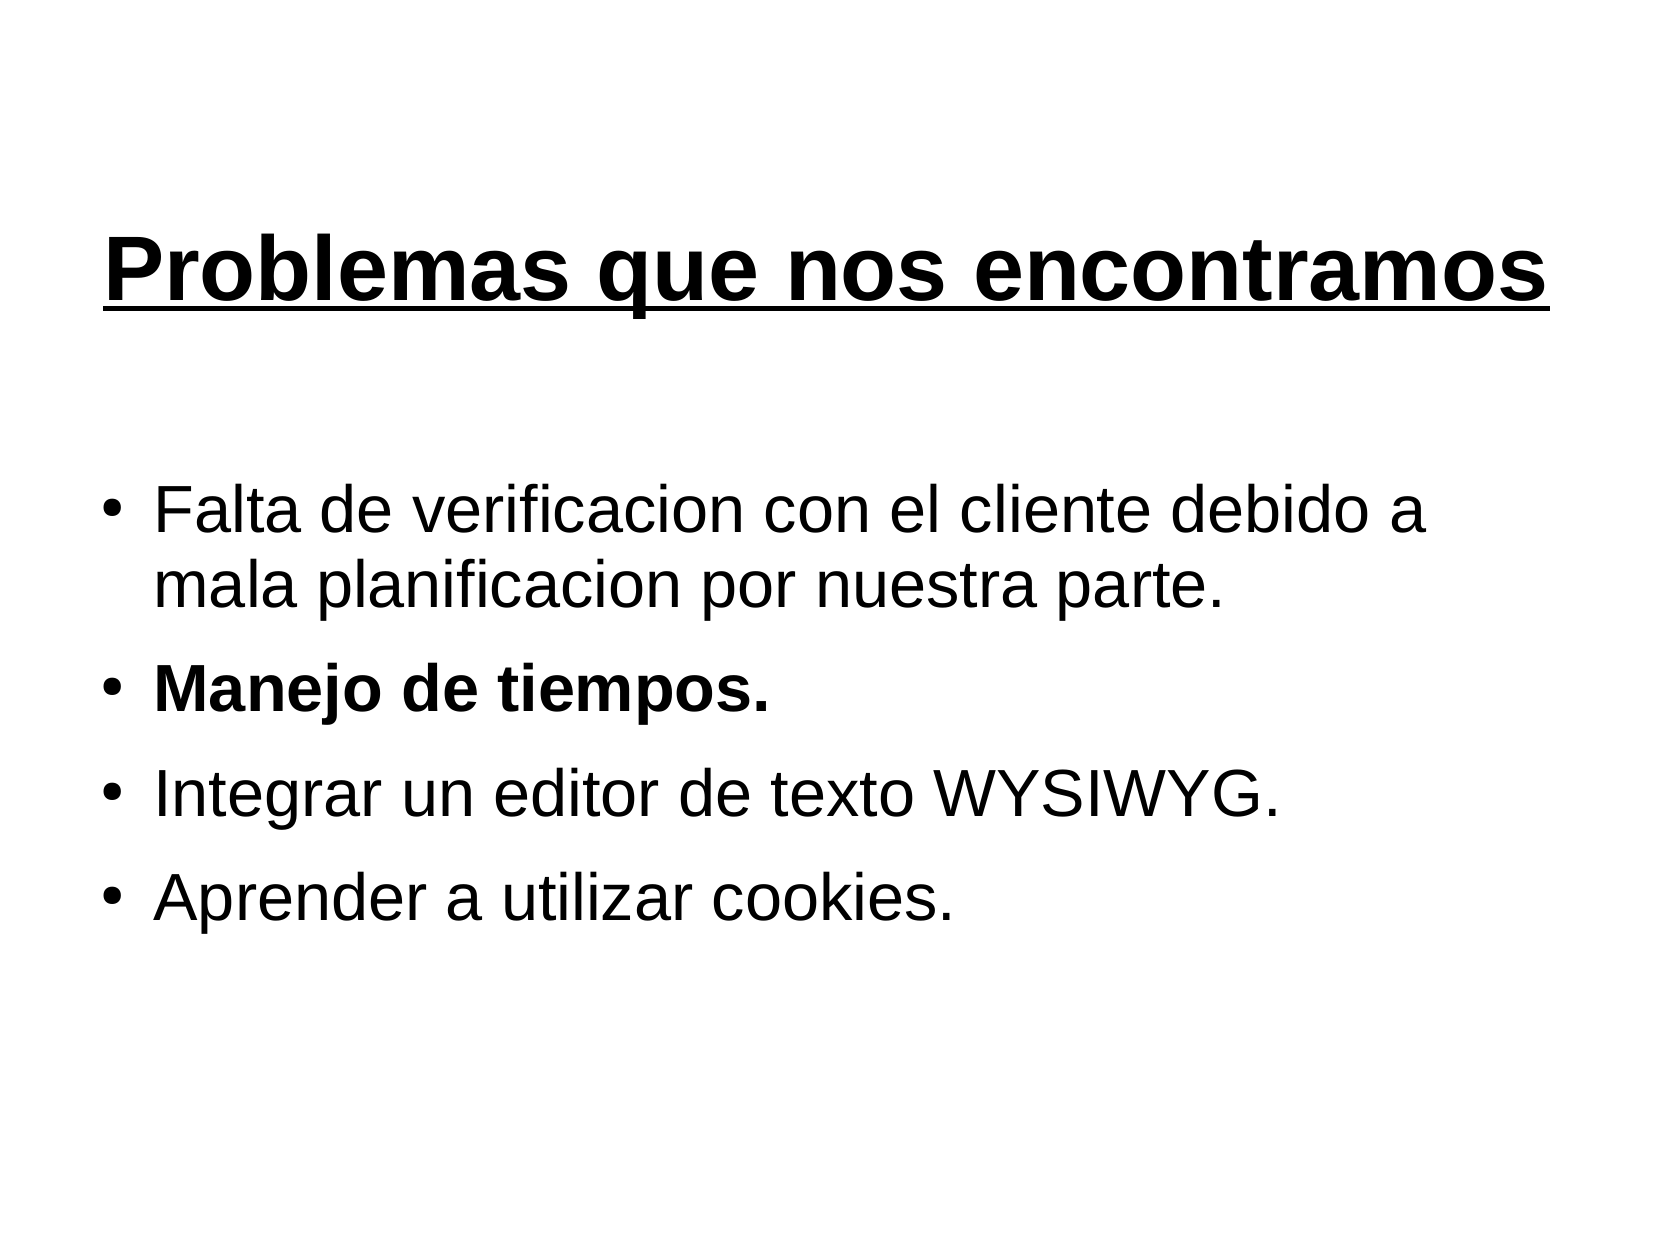

# Problemas que nos encontramos
Falta de verificacion con el cliente debido a mala planificacion por nuestra parte.
Manejo de tiempos.
Integrar un editor de texto WYSIWYG.
Aprender a utilizar cookies.